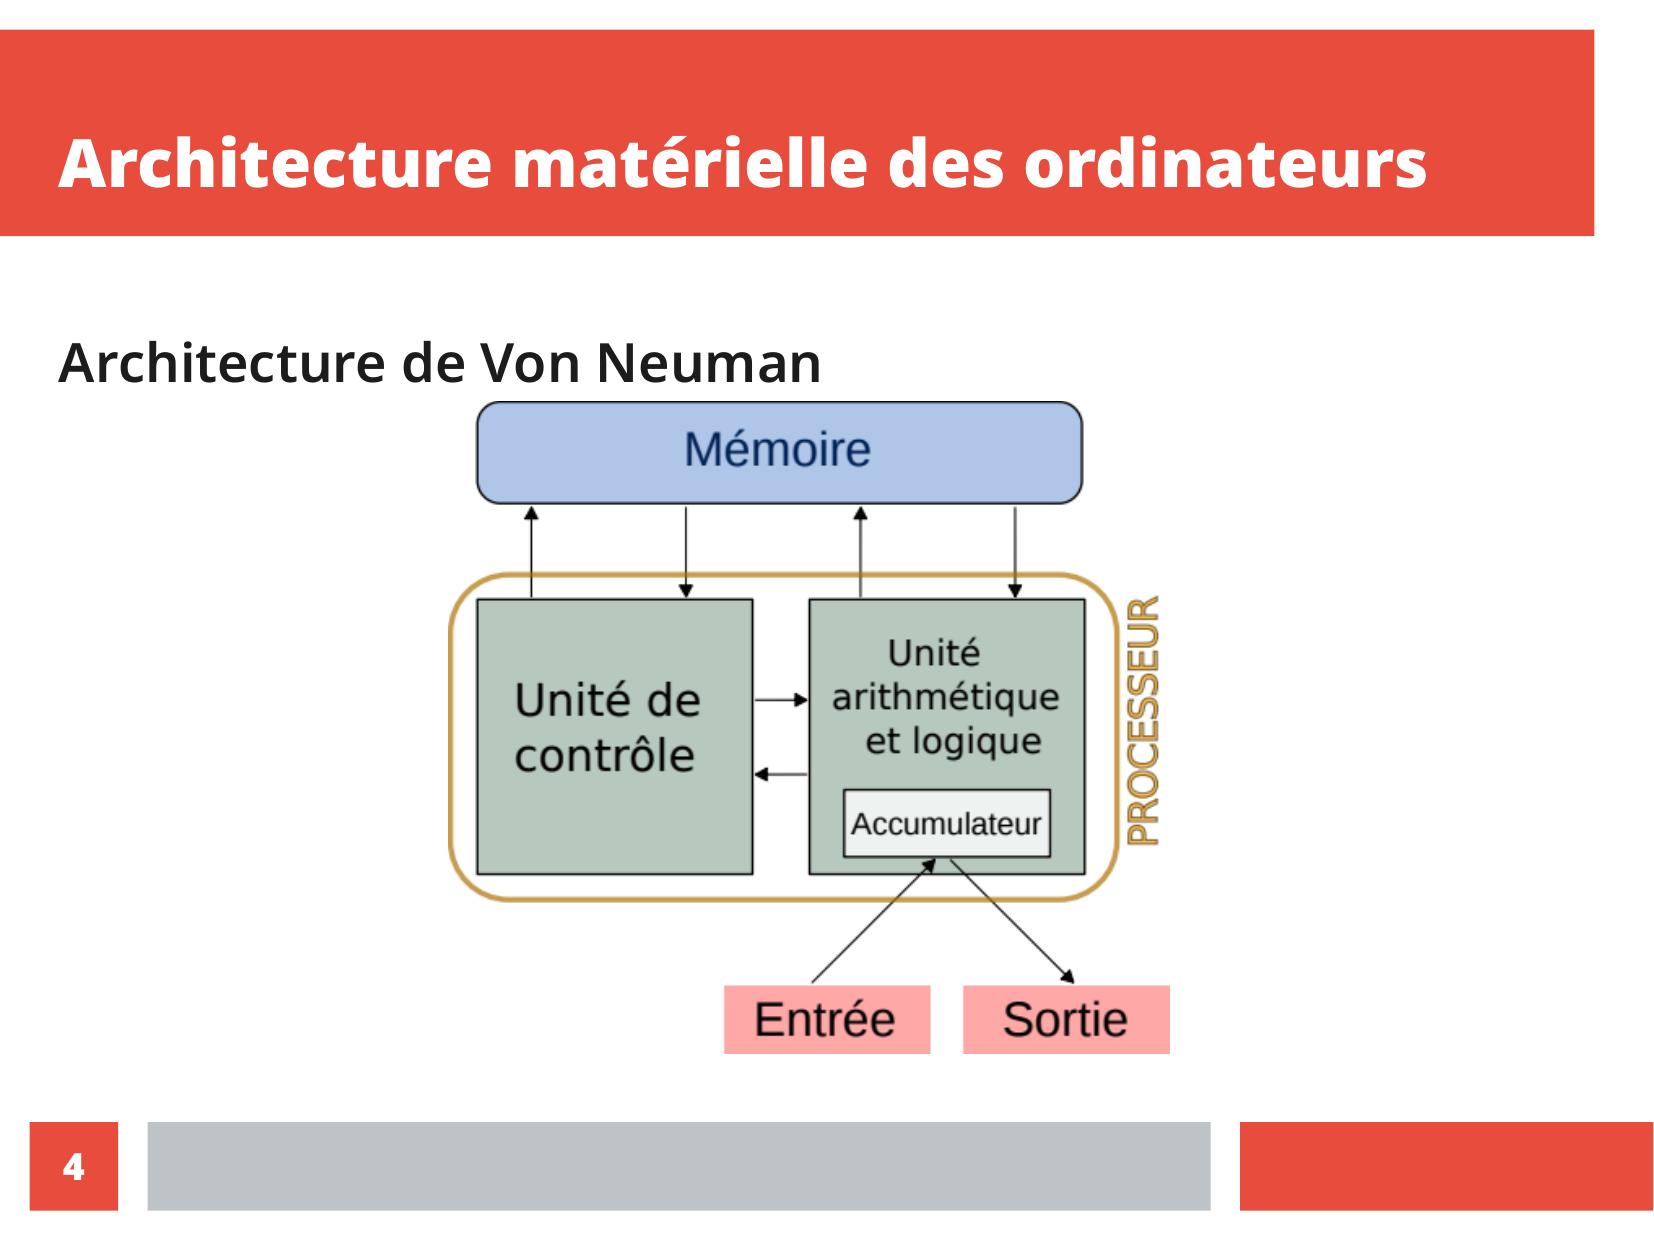

# Architecture matérielle des ordinateurs
Architecture de Von Neuman
4